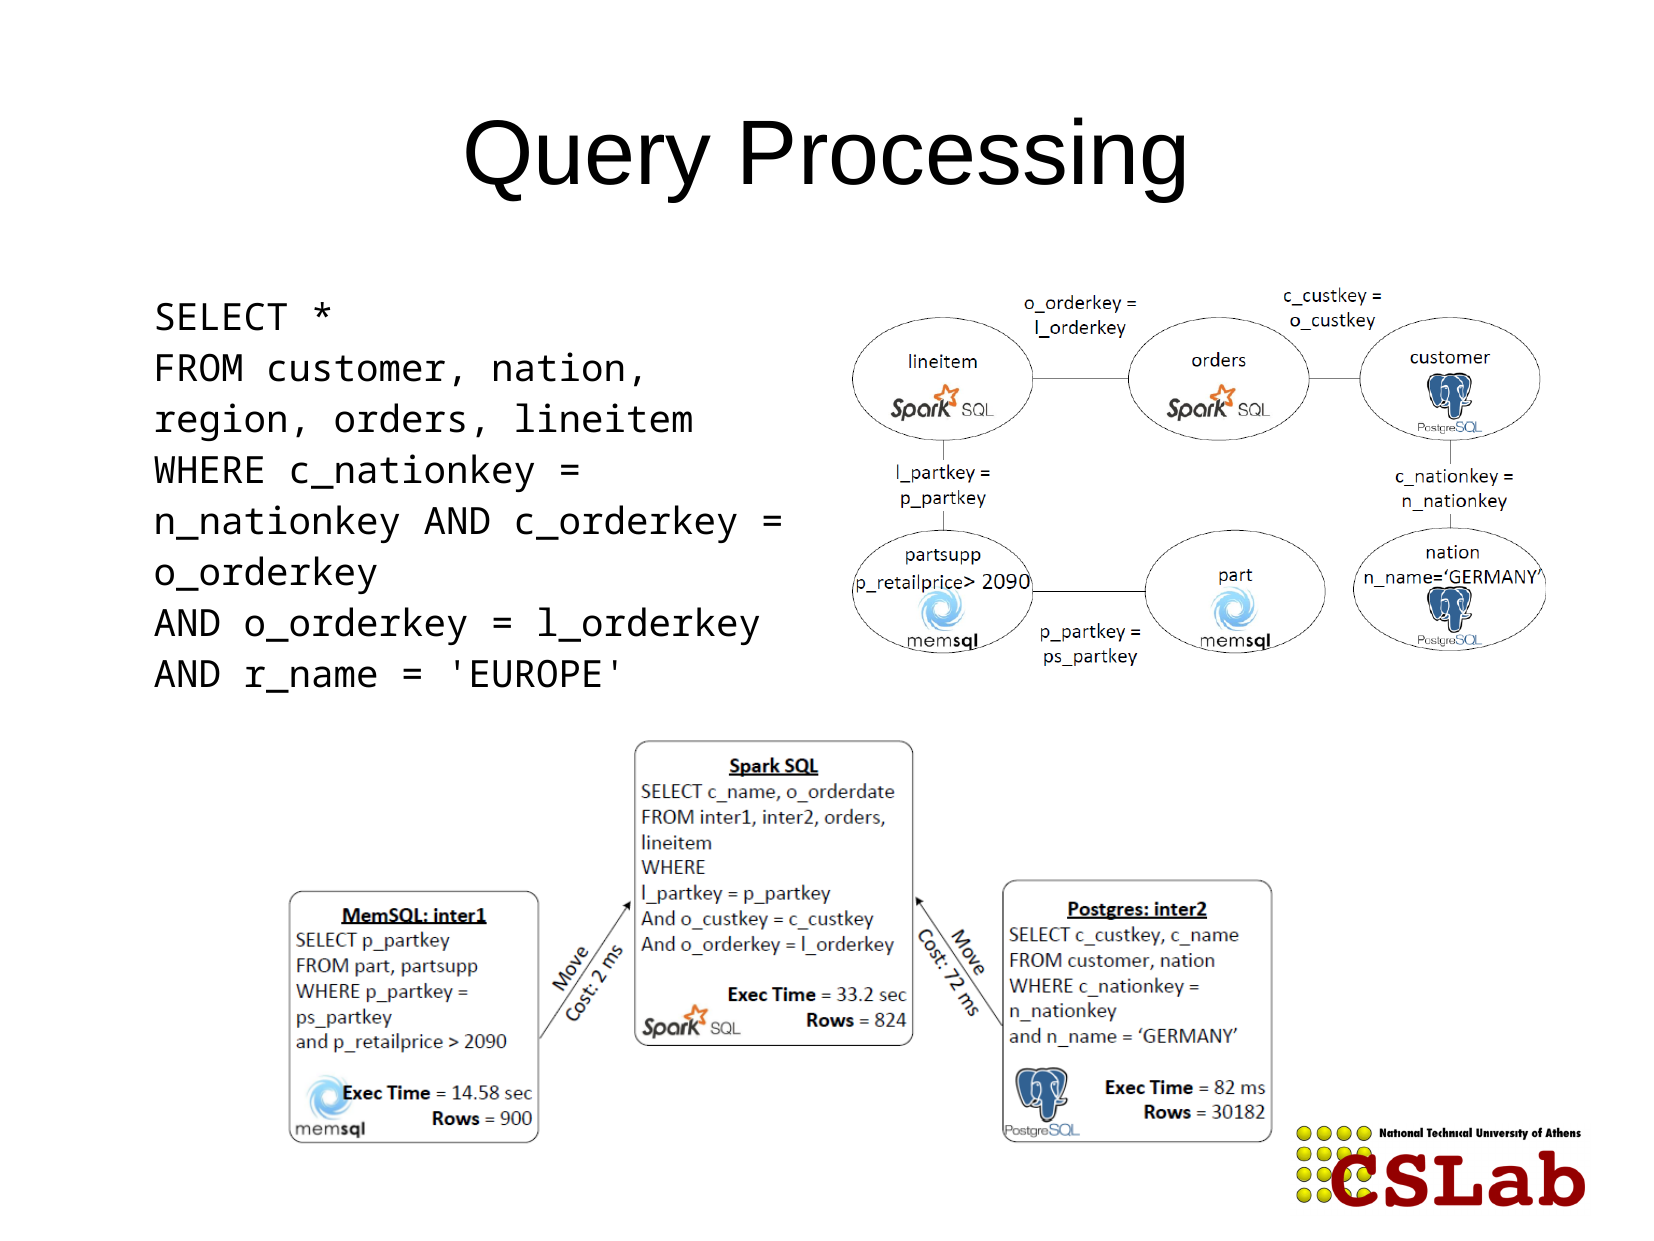

# Query Processing
SELECT *
FROM customer, nation, region, orders, lineitem
WHERE c_nationkey = n_nationkey AND c_orderkey = o_orderkey
AND o_orderkey = l_orderkey
AND r_name = 'EUROPE'